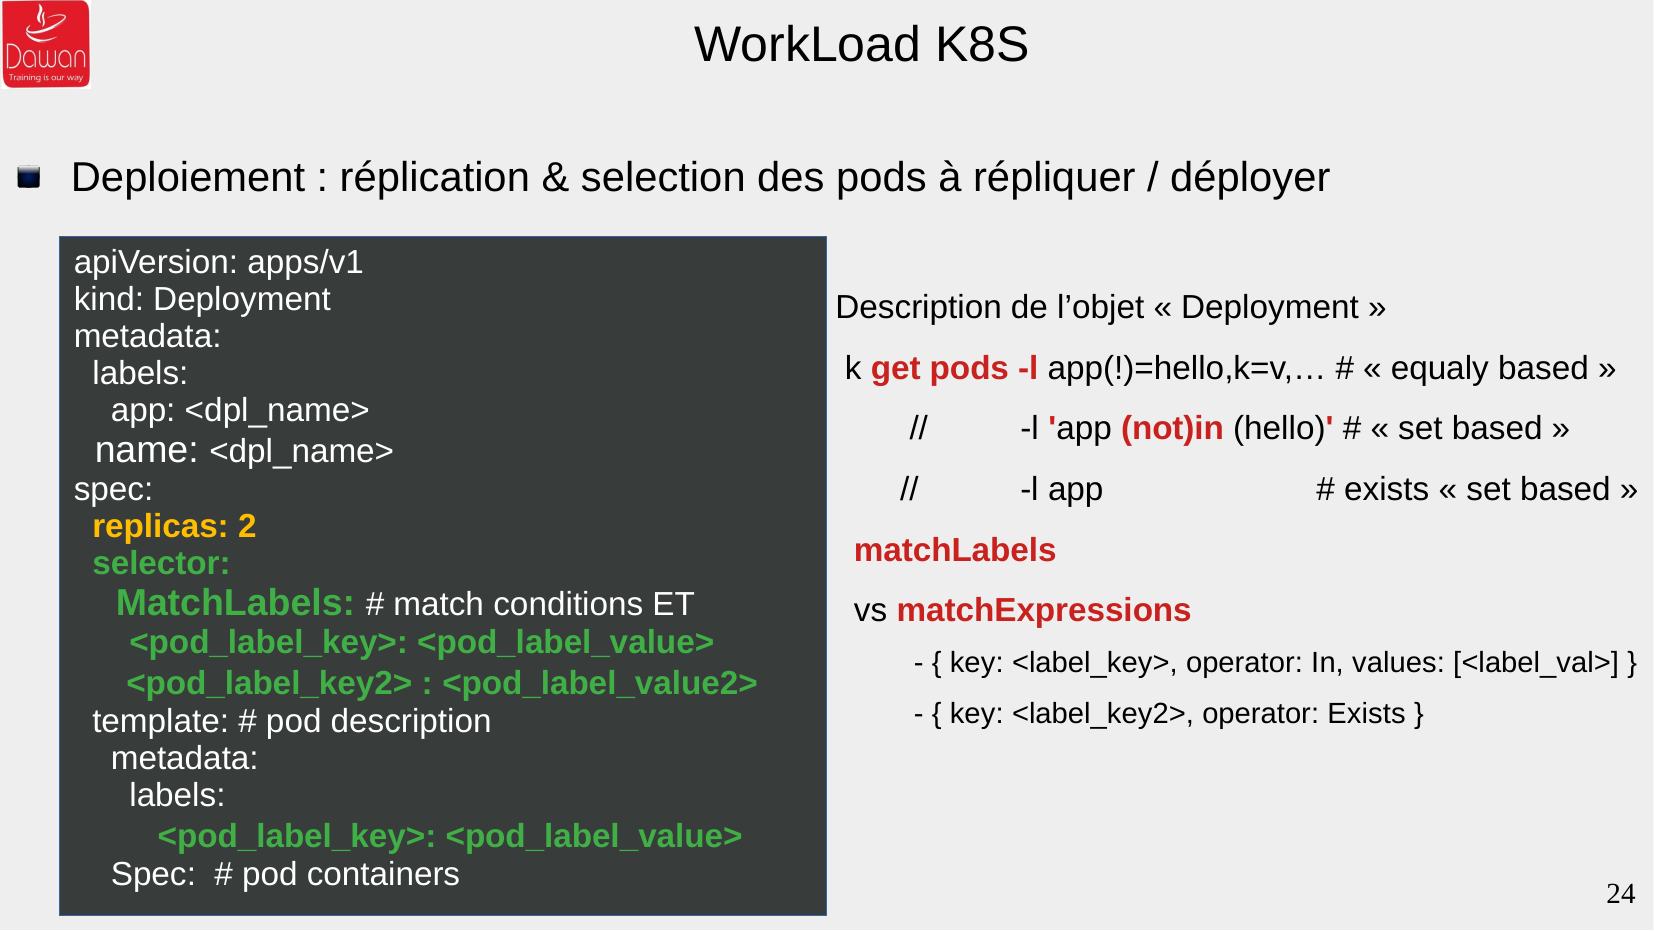

# WorkLoad K8S
Deploiement : réplication & selection des pods à répliquer / déployer
 Description de l’objet « Deployment »
 k get pods -l app(!)=hello,k=v,… # « equaly based »
 // -l 'app (not)in (hello)' # « set based »
 // -l app # exists « set based »
 matchLabels
 vs matchExpressions
 - { key: <label_key>, operator: In, values: [<label_val>] }
 - { key: <label_key2>, operator: Exists }
apiVersion: apps/v1
kind: Deployment
metadata:
 labels:
 app: <dpl_name>
 name: <dpl_name>
spec:
 replicas: 2
 selector:
 MatchLabels: # match conditions ET
 <pod_label_key>: <pod_label_value>
 <pod_label_key2> : <pod_label_value2>
 template: # pod description
 metadata:
 labels:
 <pod_label_key>: <pod_label_value>
 Spec: # pod containers
24